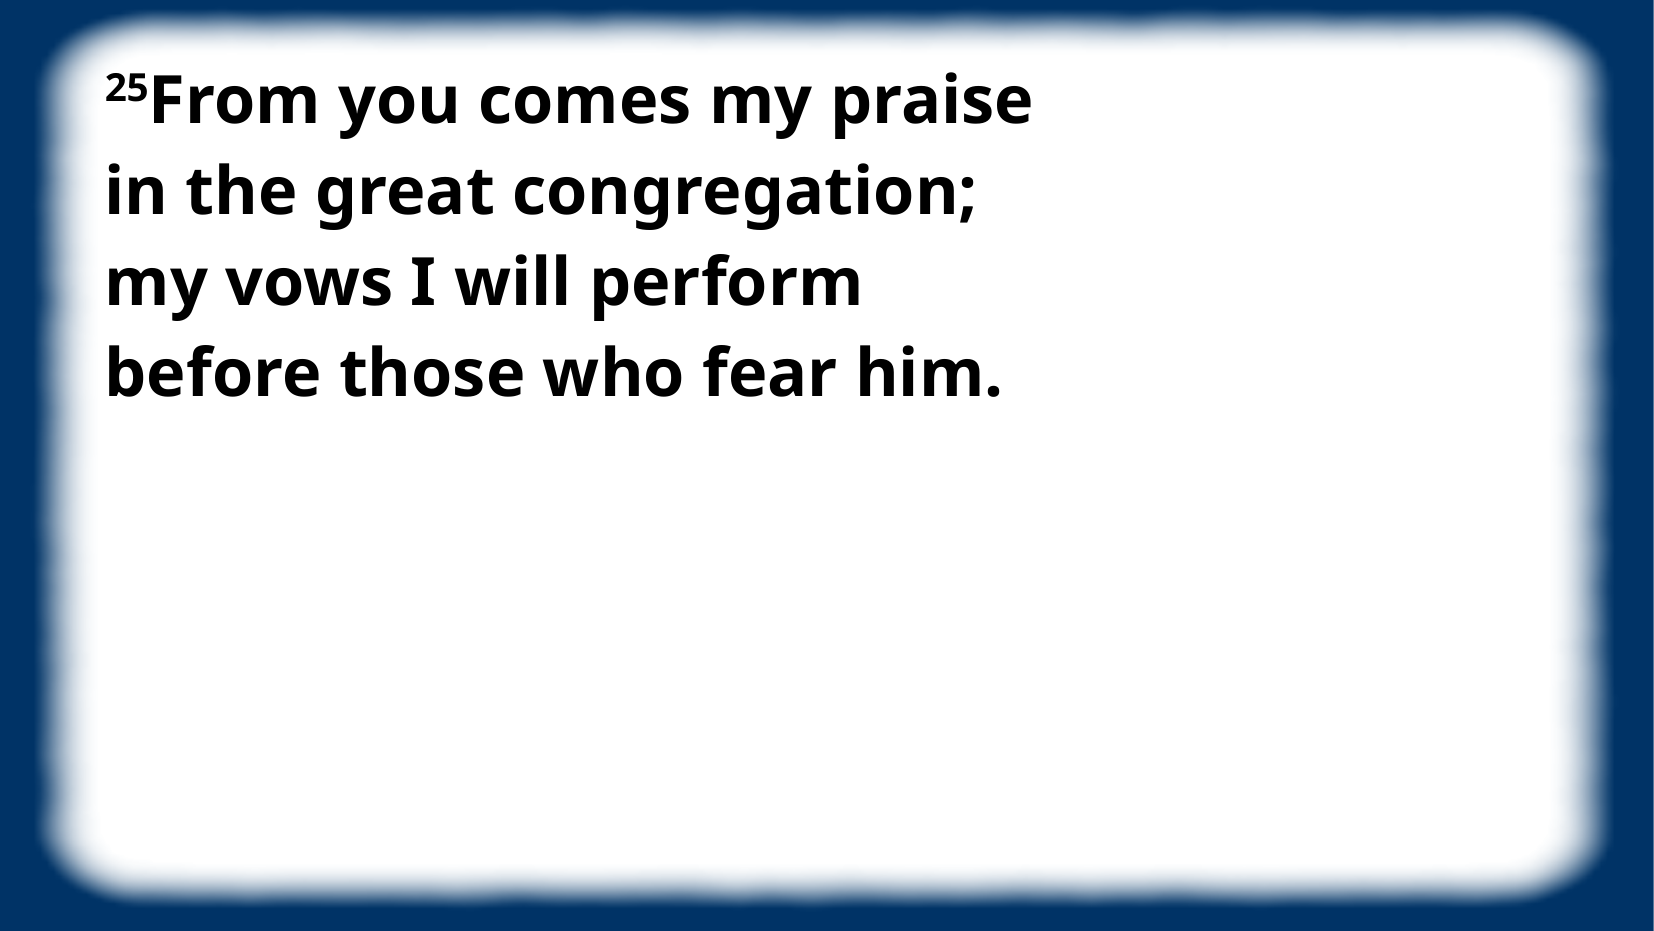

25From you comes my praise
in the great congregation;
my vows I will perform
before those who fear him.